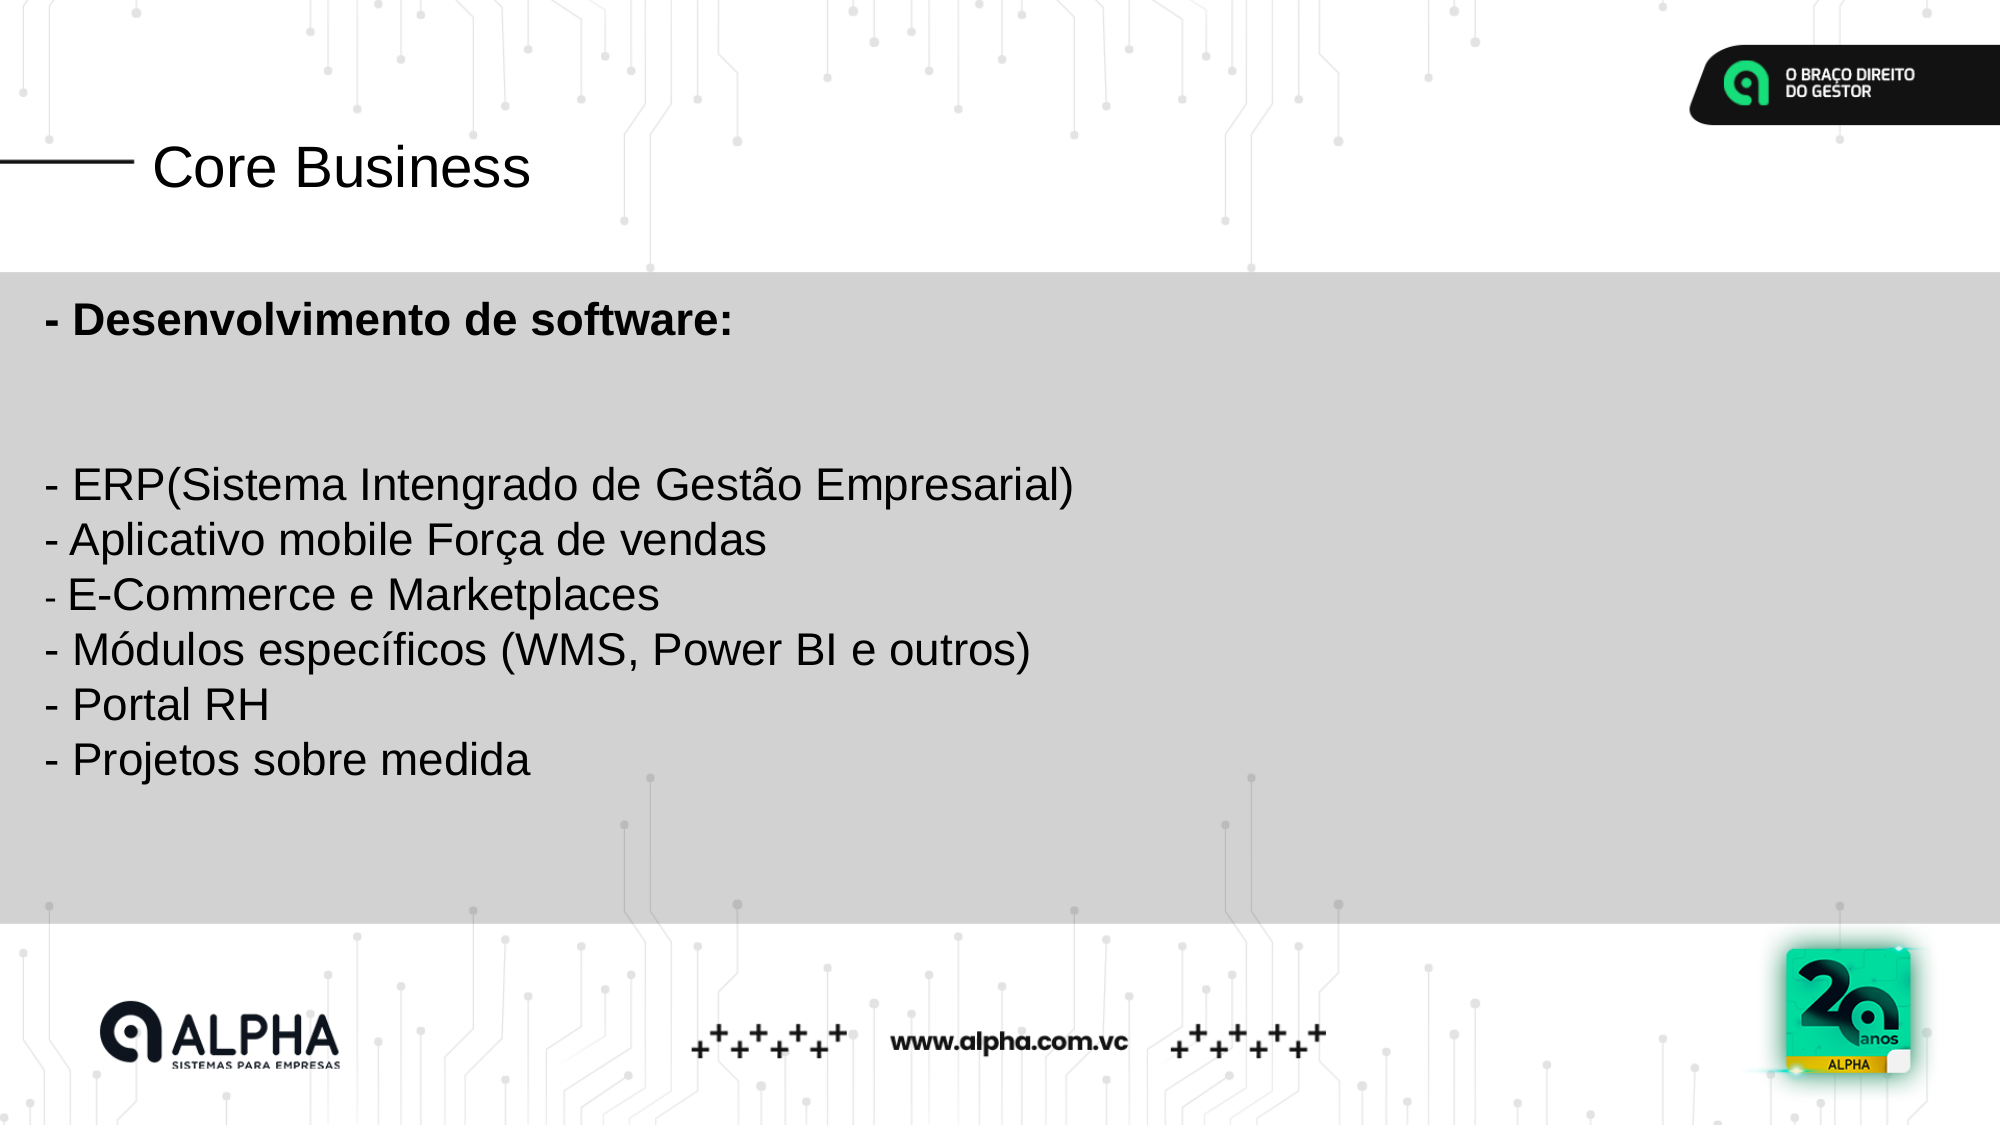

Core Business
- Desenvolvimento de software:
- ERP(Sistema Intengrado de Gestão Empresarial)
- Aplicativo mobile Força de vendas
- E-Commerce e Marketplaces
- Módulos específicos (WMS, Power BI e outros)
- Portal RH
- Projetos sobre medida